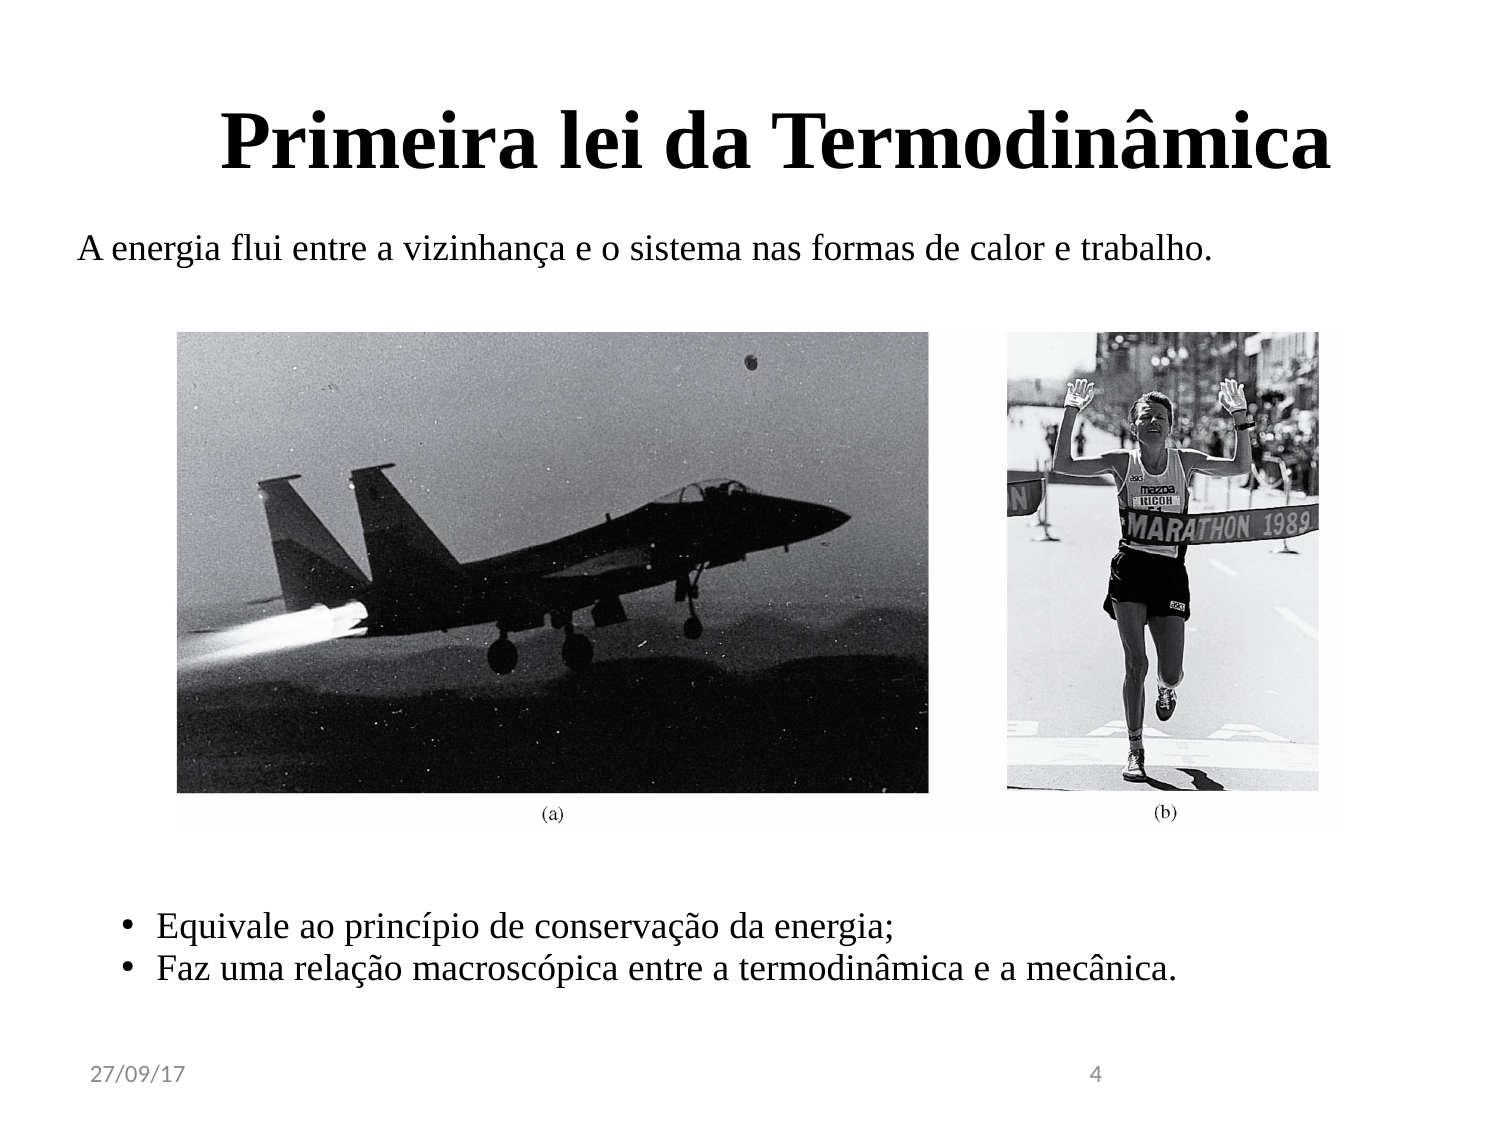

Primeira lei da Termodinâmica
A energia flui entre a vizinhança e o sistema nas formas de calor e trabalho.
Equivale ao princípio de conservação da energia;
Faz uma relação macroscópica entre a termodinâmica e a mecânica.
27/09/17